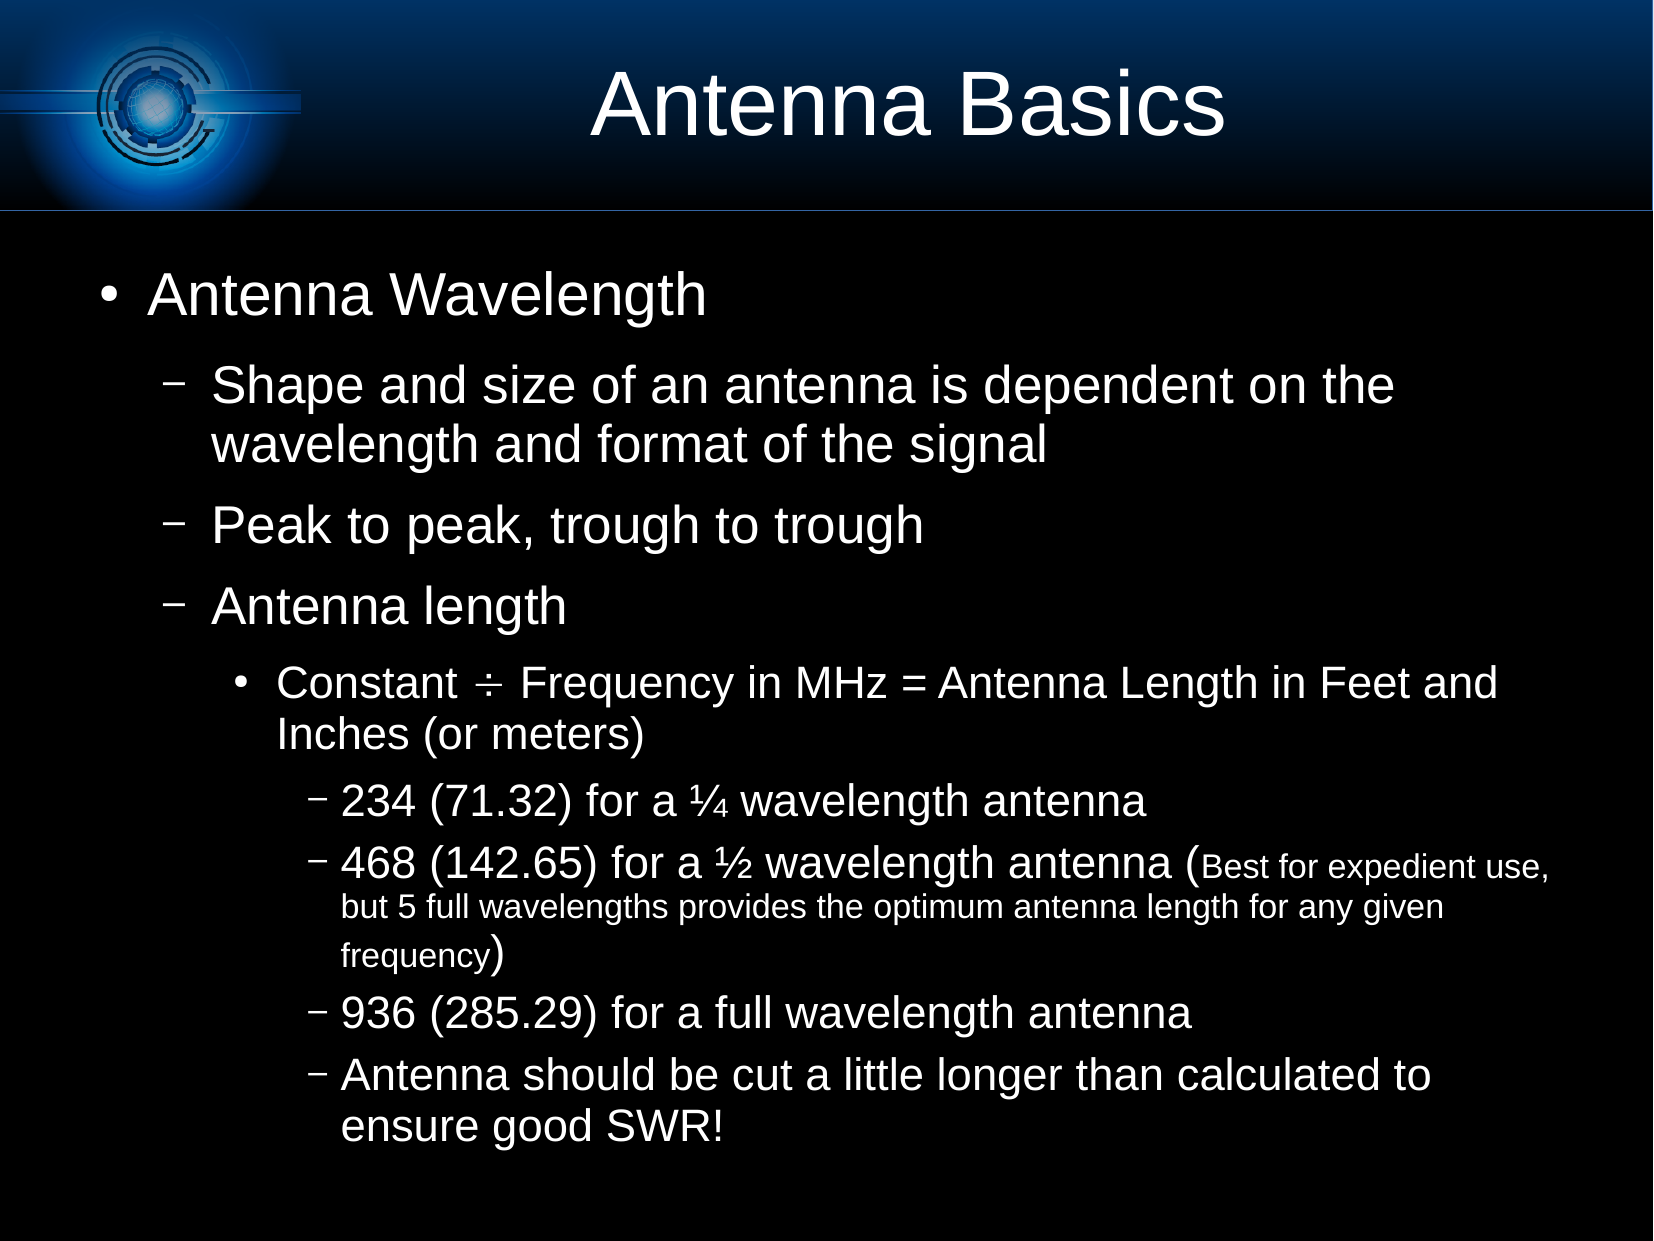

# Antenna Basics
Antenna Wavelength
Shape and size of an antenna is dependent on the wavelength and format of the signal
Peak to peak, trough to trough
Antenna length
Constant  Frequency in MHz = Antenna Length in Feet and Inches (or meters)
234 (71.32) for a ¼ wavelength antenna
468 (142.65) for a ½ wavelength antenna (Best for expedient use, but 5 full wavelengths provides the optimum antenna length for any given frequency)
936 (285.29) for a full wavelength antenna
Antenna should be cut a little longer than calculated to ensure good SWR!